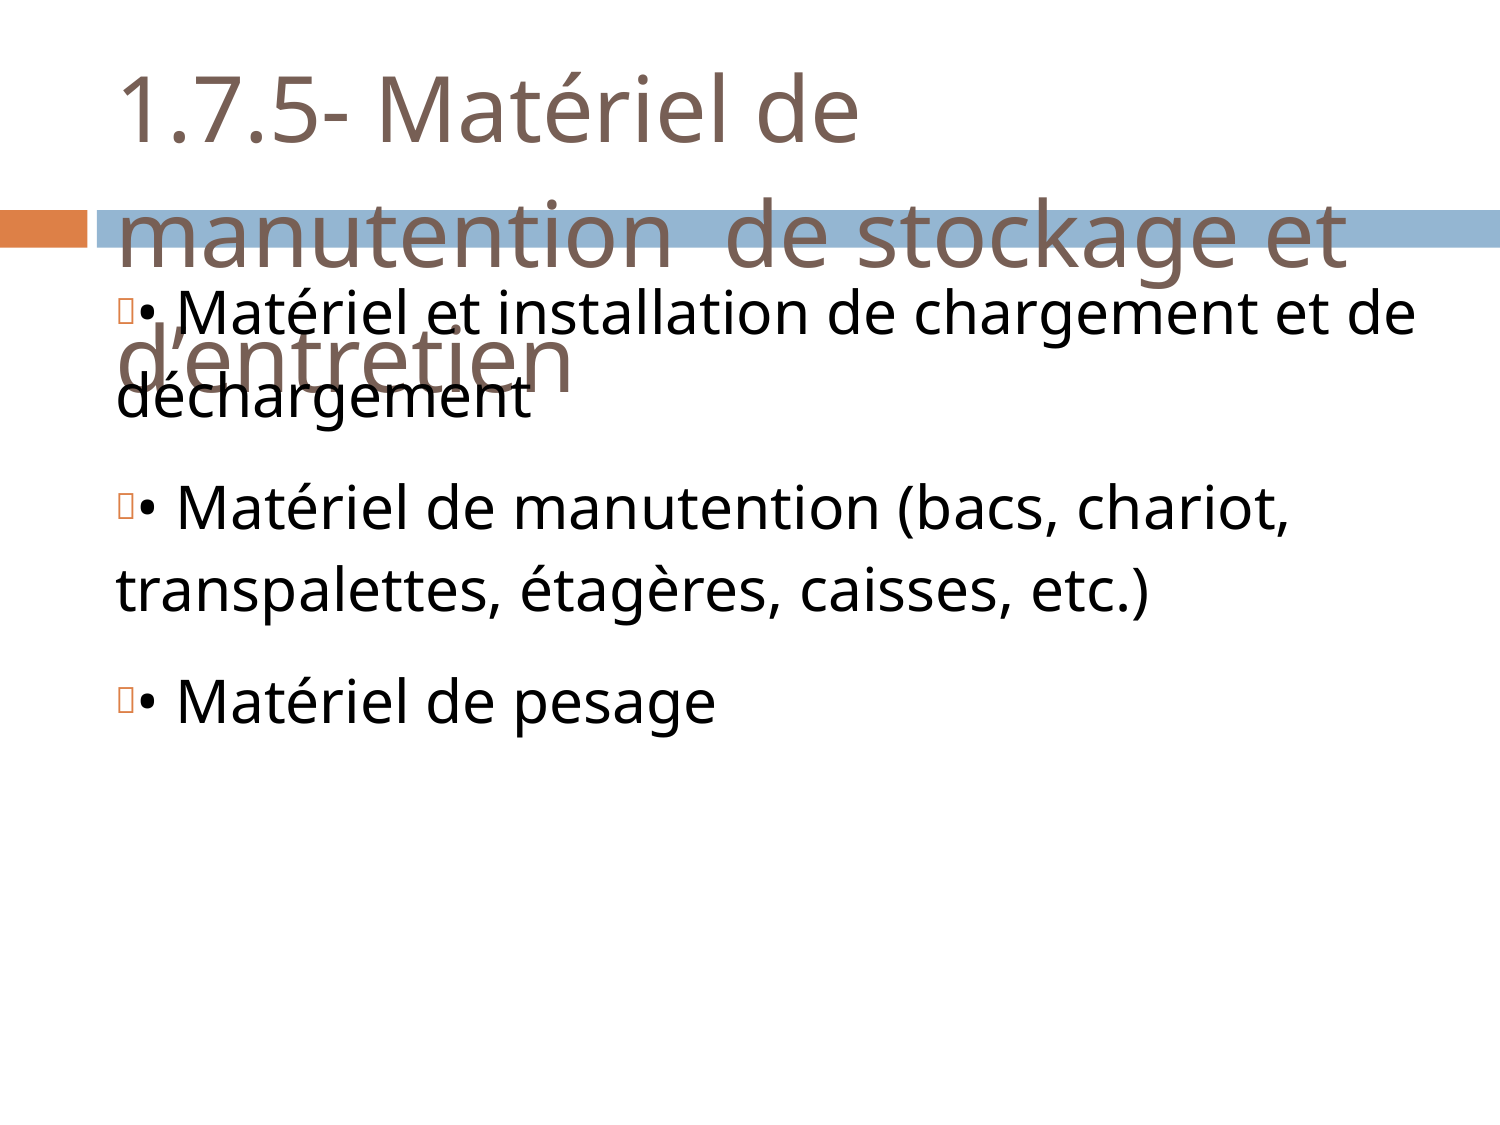

# 1.7.5- Matériel de manutention de stockage et d’entretien
• Matériel et installation de chargement et de déchargement
• Matériel de manutention (bacs, chariot, transpalettes, étagères, caisses, etc.)
• Matériel de pesage